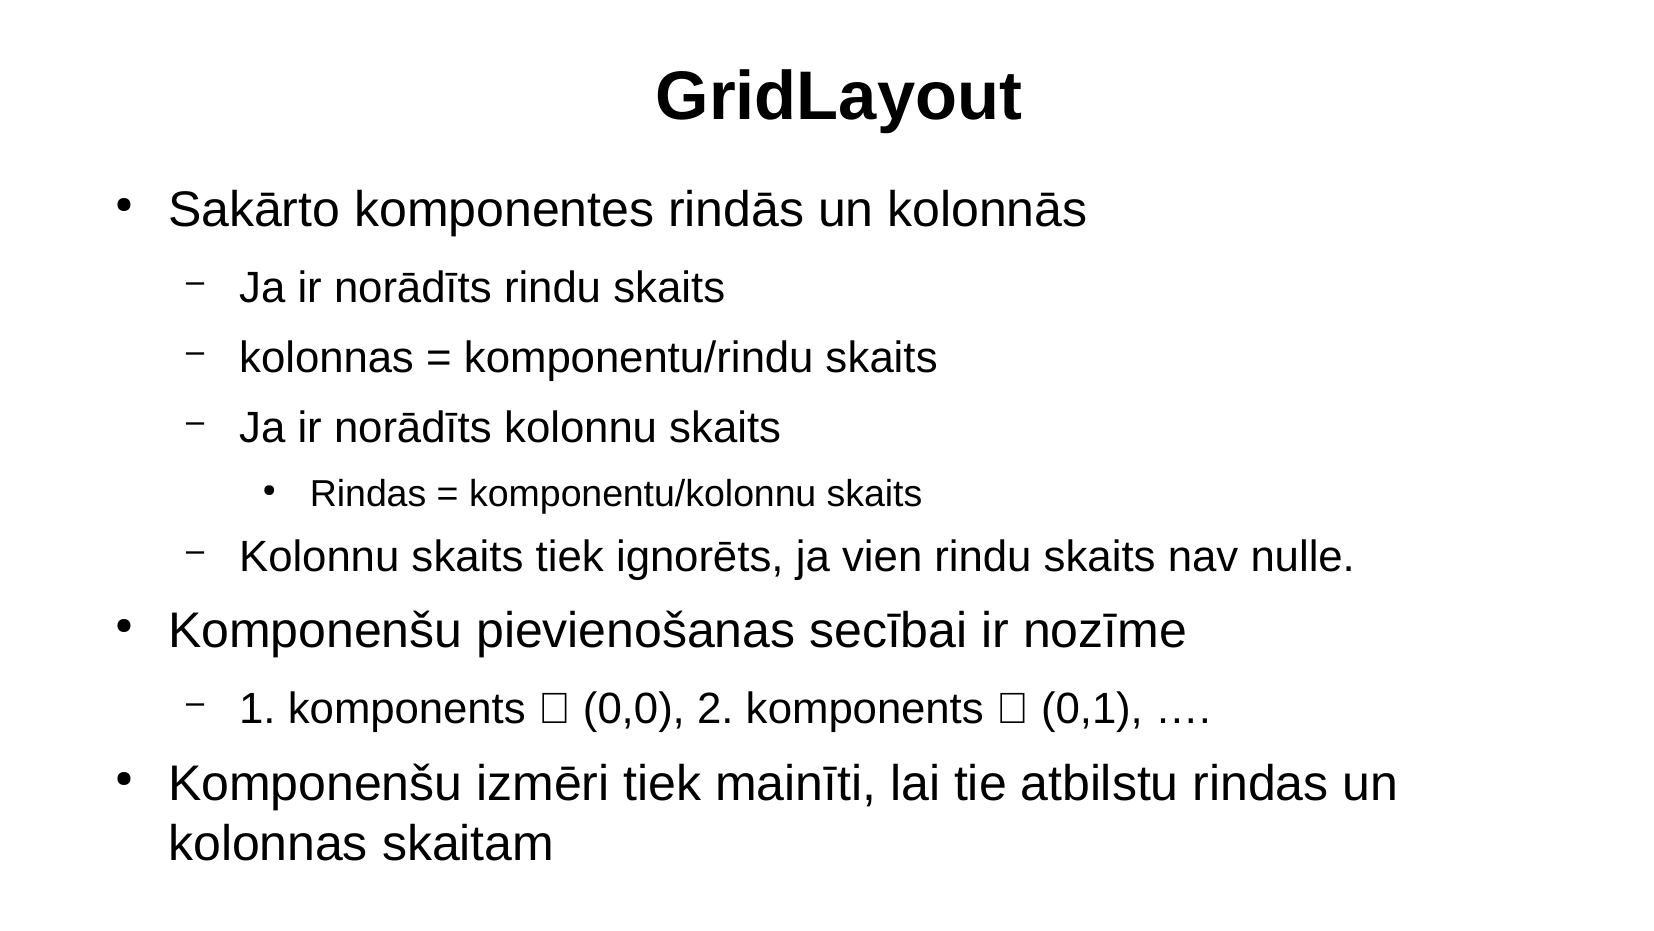

# GridLayout
Sakārto komponentes rindās un kolonnās
Ja ir norādīts rindu skaits
kolonnas = komponentu/rindu skaits
Ja ir norādīts kolonnu skaits
Rindas = komponentu/kolonnu skaits
Kolonnu skaits tiek ignorēts, ja vien rindu skaits nav nulle.
Komponenšu pievienošanas secībai ir nozīme
1. komponents  (0,0), 2. komponents  (0,1), ….
Komponenšu izmēri tiek mainīti, lai tie atbilstu rindas un kolonnas skaitam